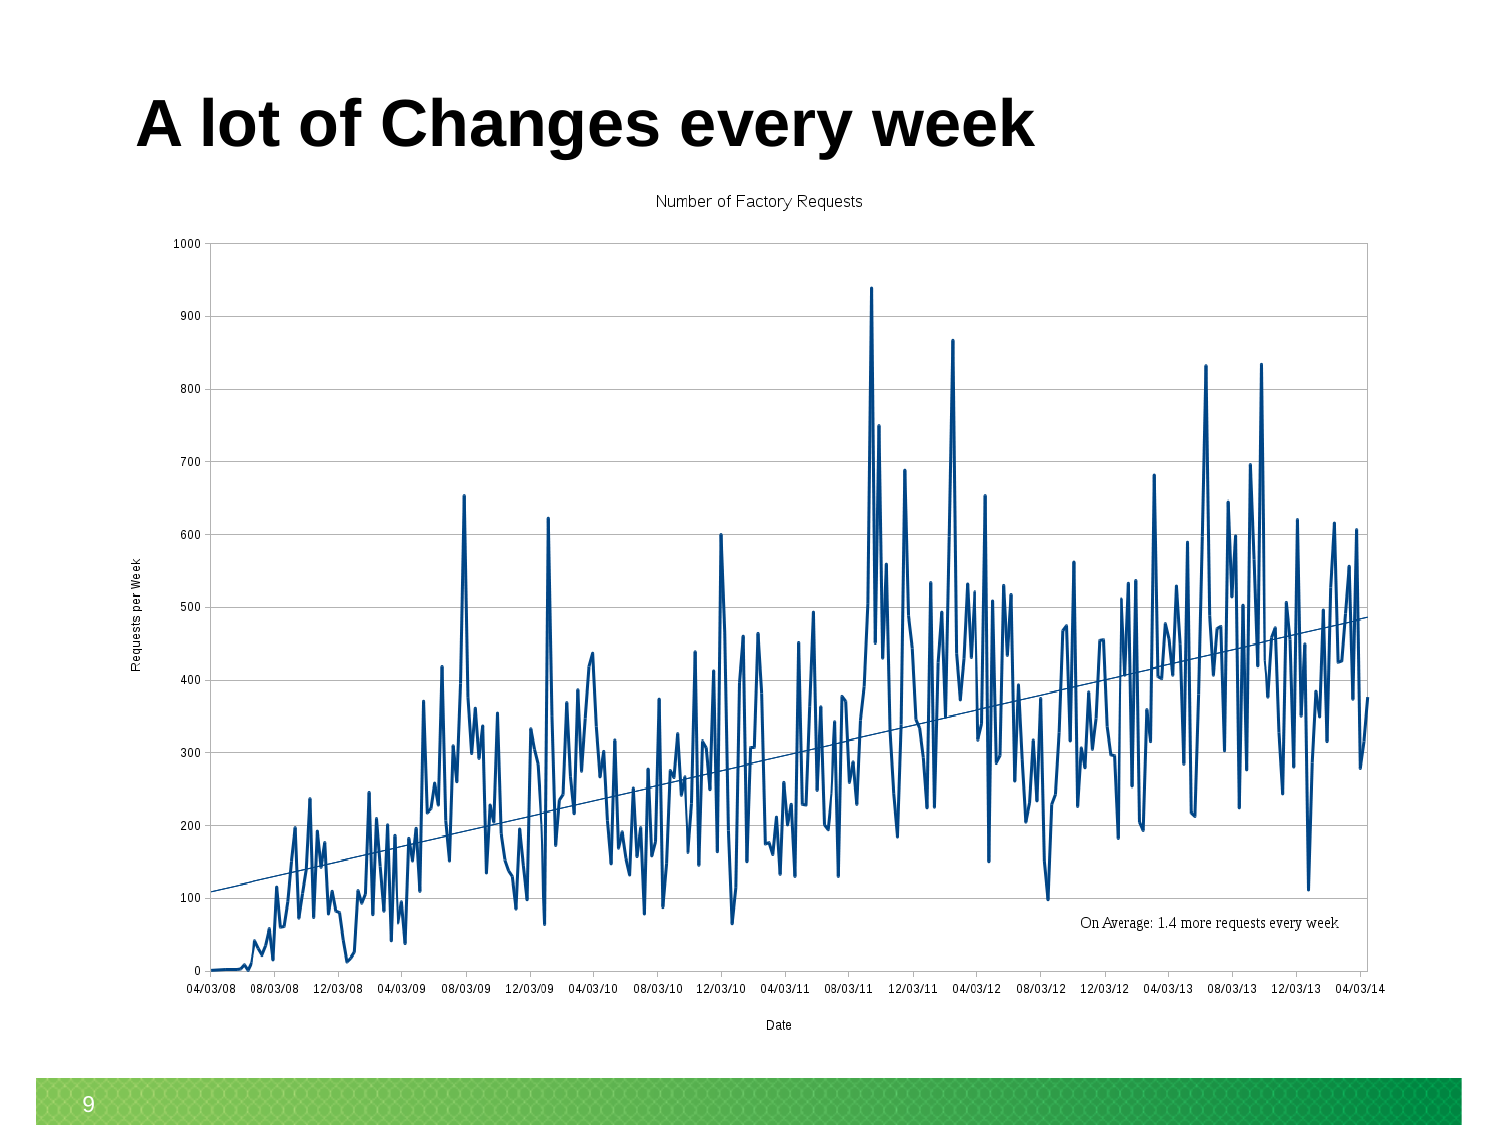

# A lot of Changes every week